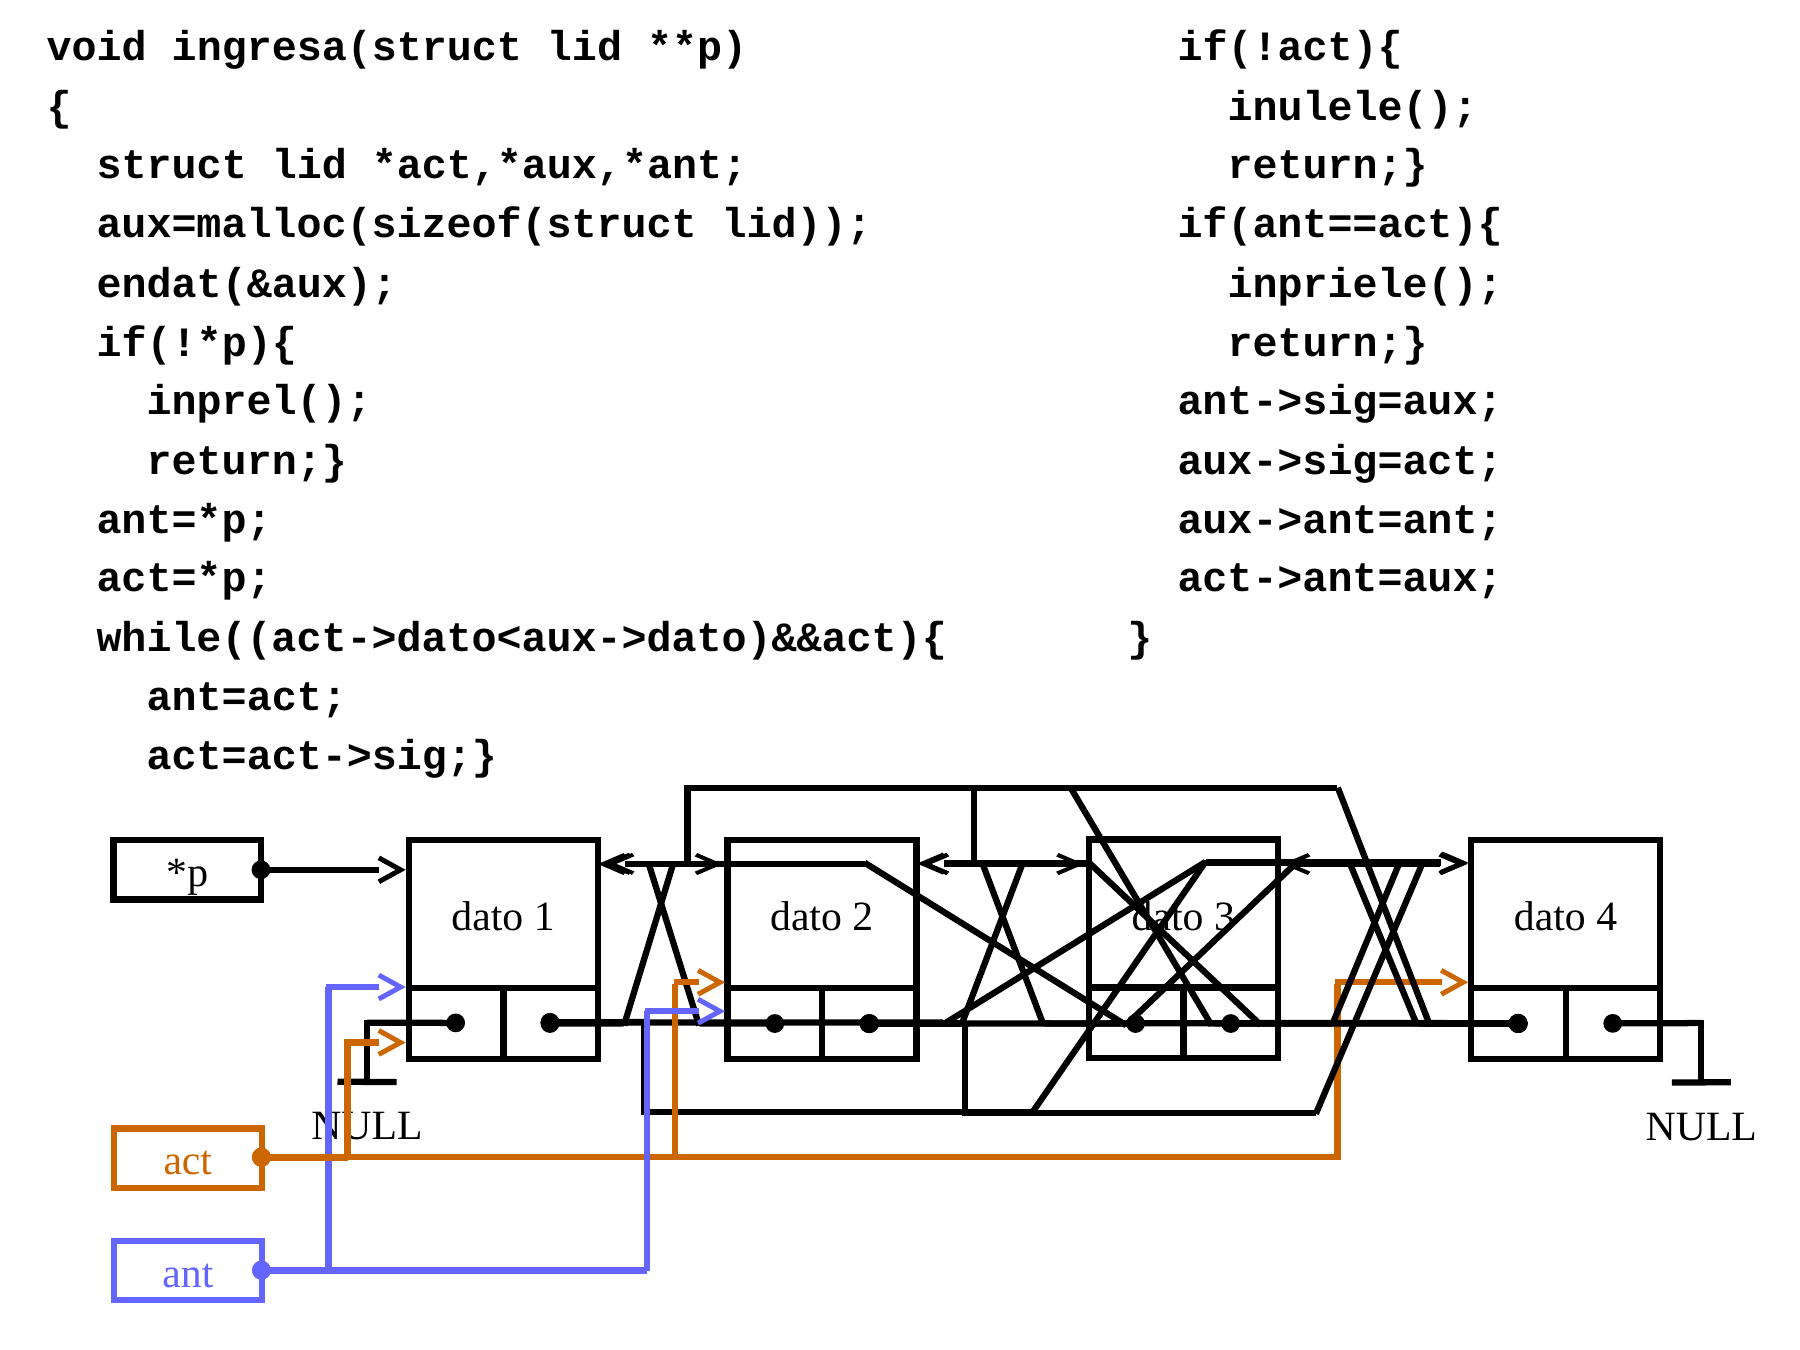

void ingresa(struct lid **p)
 if(!act){
{
 inulele();
 struct lid *act,*aux,*ant;
 return;}
 aux=malloc(sizeof(struct lid));
 if(ant==act){
 endat(&aux);
 inpriele();
 if(!*p){
 return;}
 inprel();
 ant->sig=aux;
 return;}
 aux->sig=act;
 ant=*p;
 aux->ant=ant;
 act=*p;
 act->ant=aux;
 while((act->dato<aux->dato)&&act){
}
 ant=act;
 act=act->sig;}
dato 3
*p
dato 1
dato 2
dato 4
NULL
NULL
act
ant